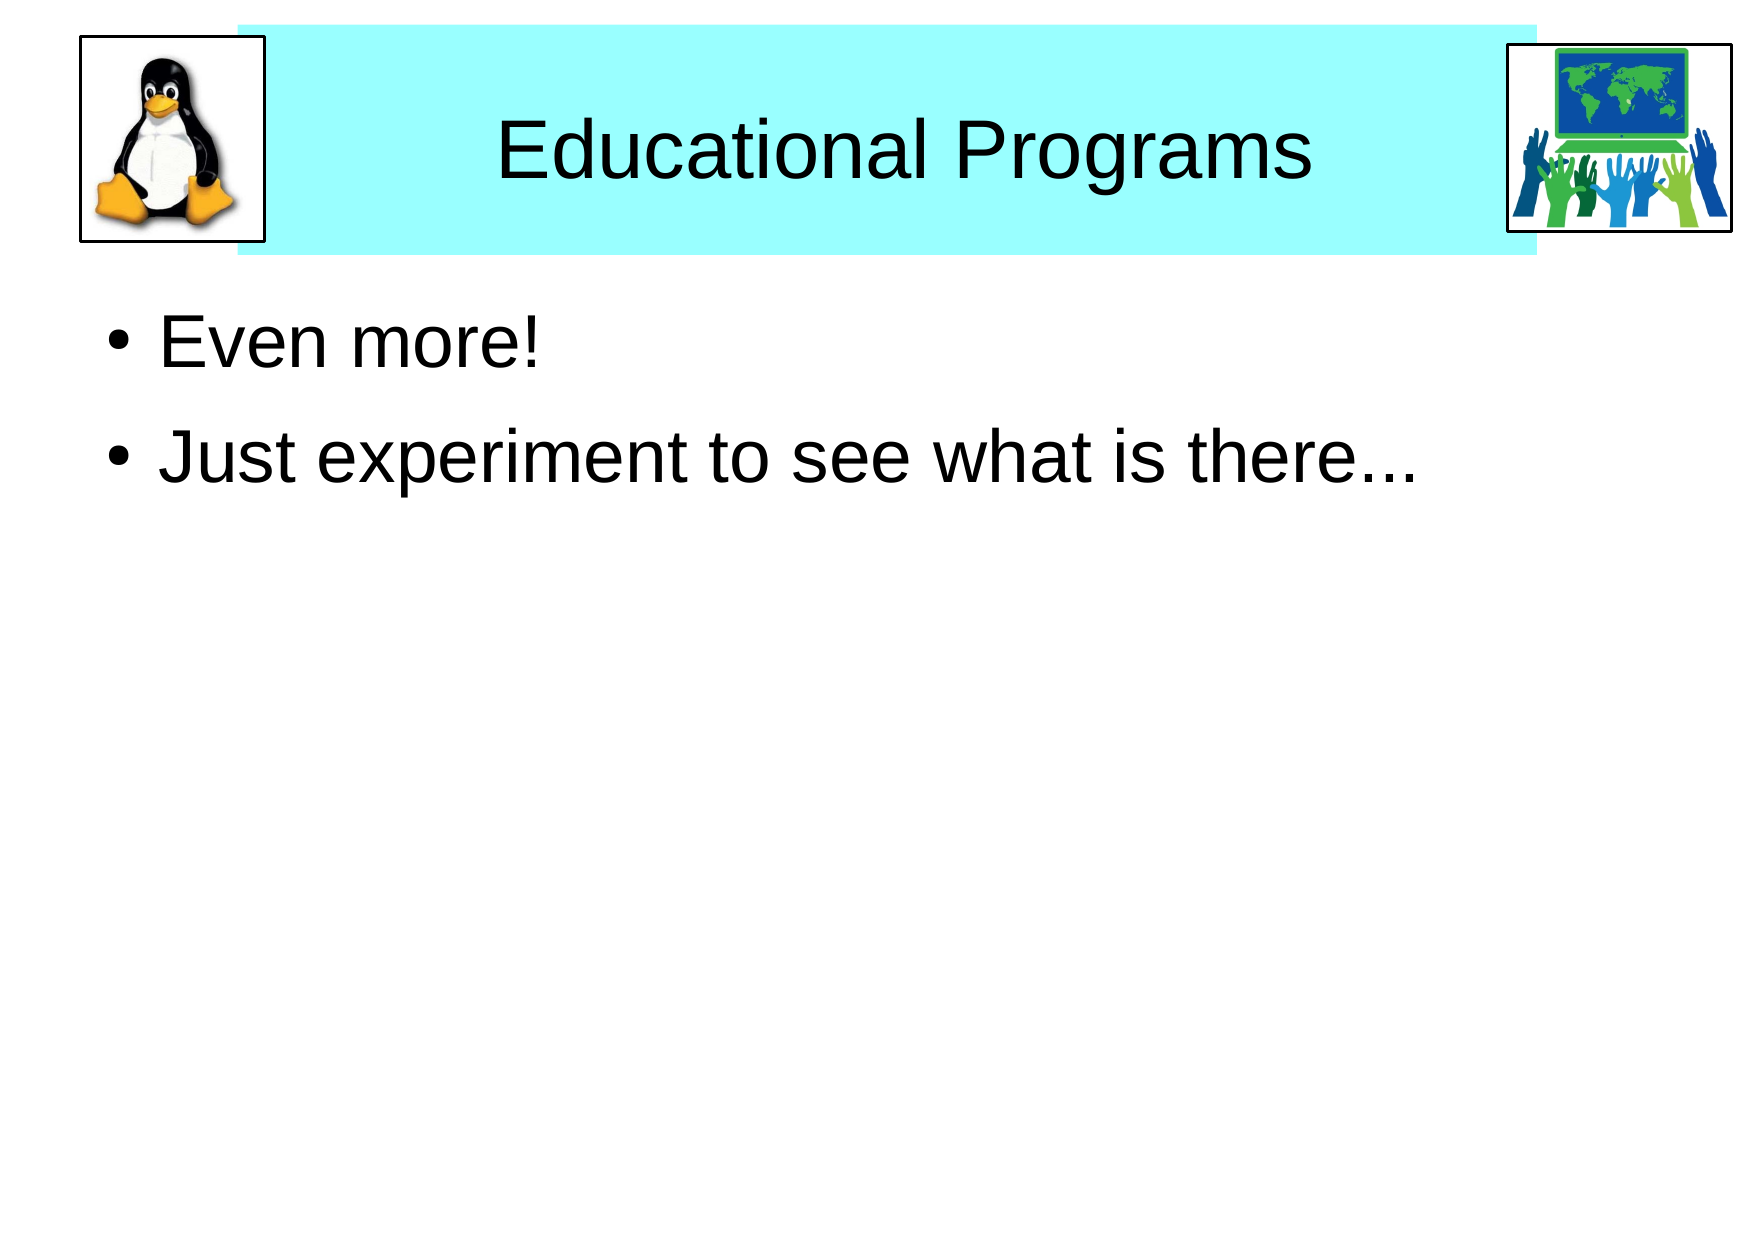

# Educational Programs
Even more!
Just experiment to see what is there...